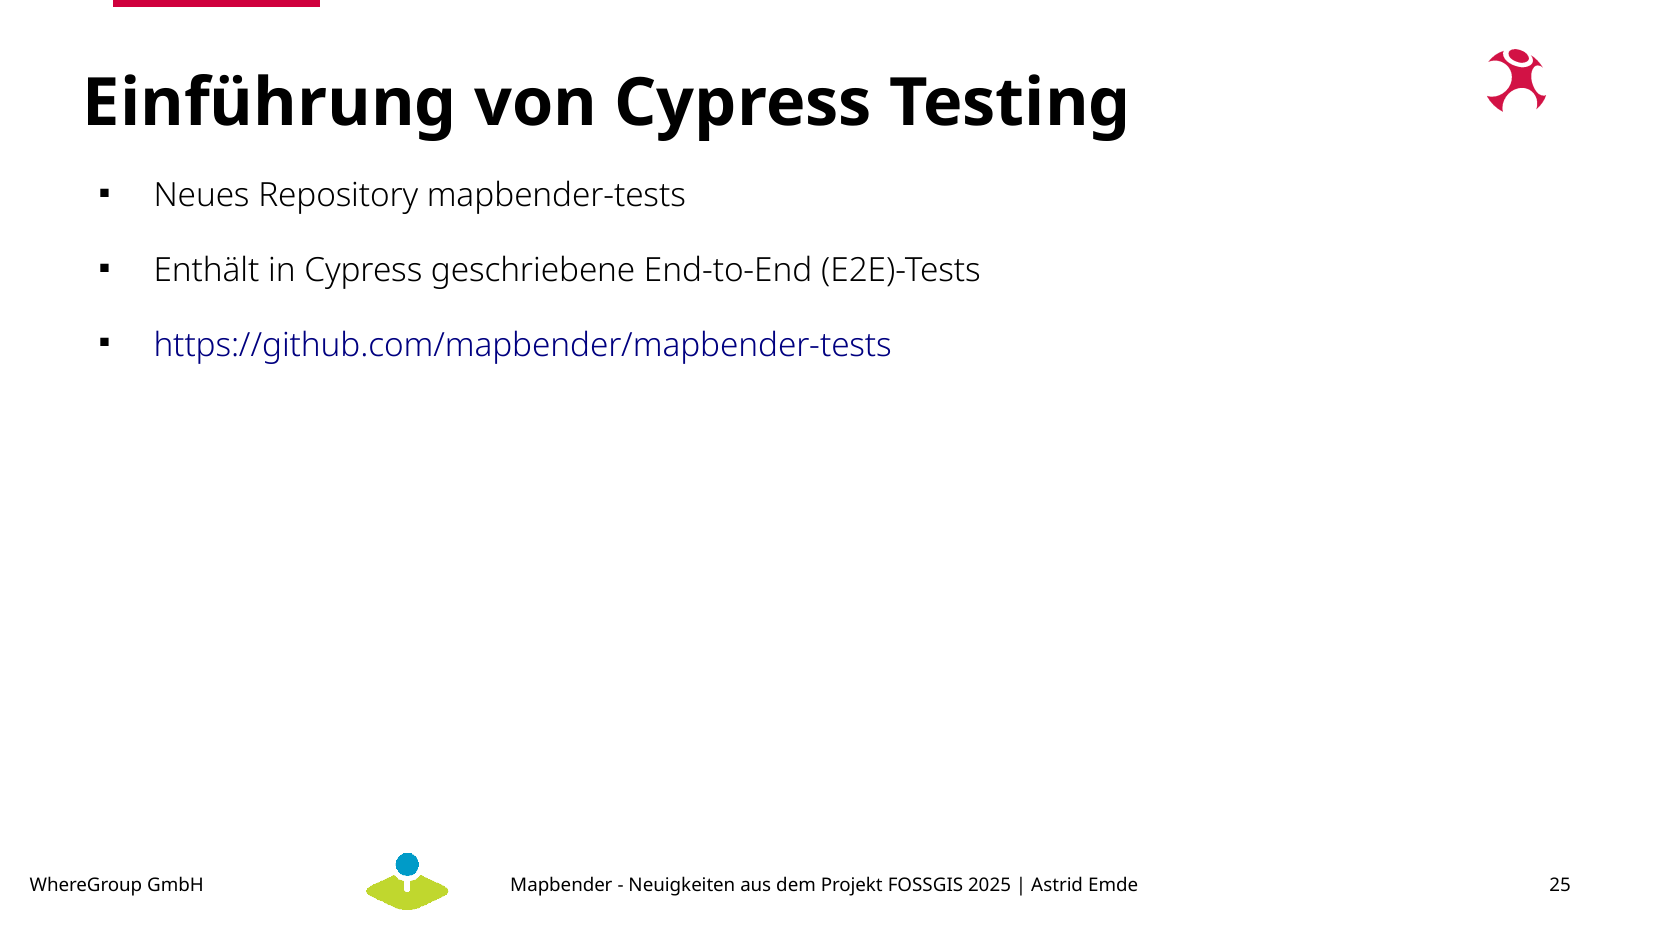

# Einführung von Cypress Testing
Neues Repository mapbender-tests
Enthält in Cypress geschriebene End-to-End (E2E)-Tests
https://github.com/mapbender/mapbender-tests
WhereGroup GmbH
Mapbender - Neuigkeiten aus dem Projekt FOSSGIS 2025 | Astrid Emde
25